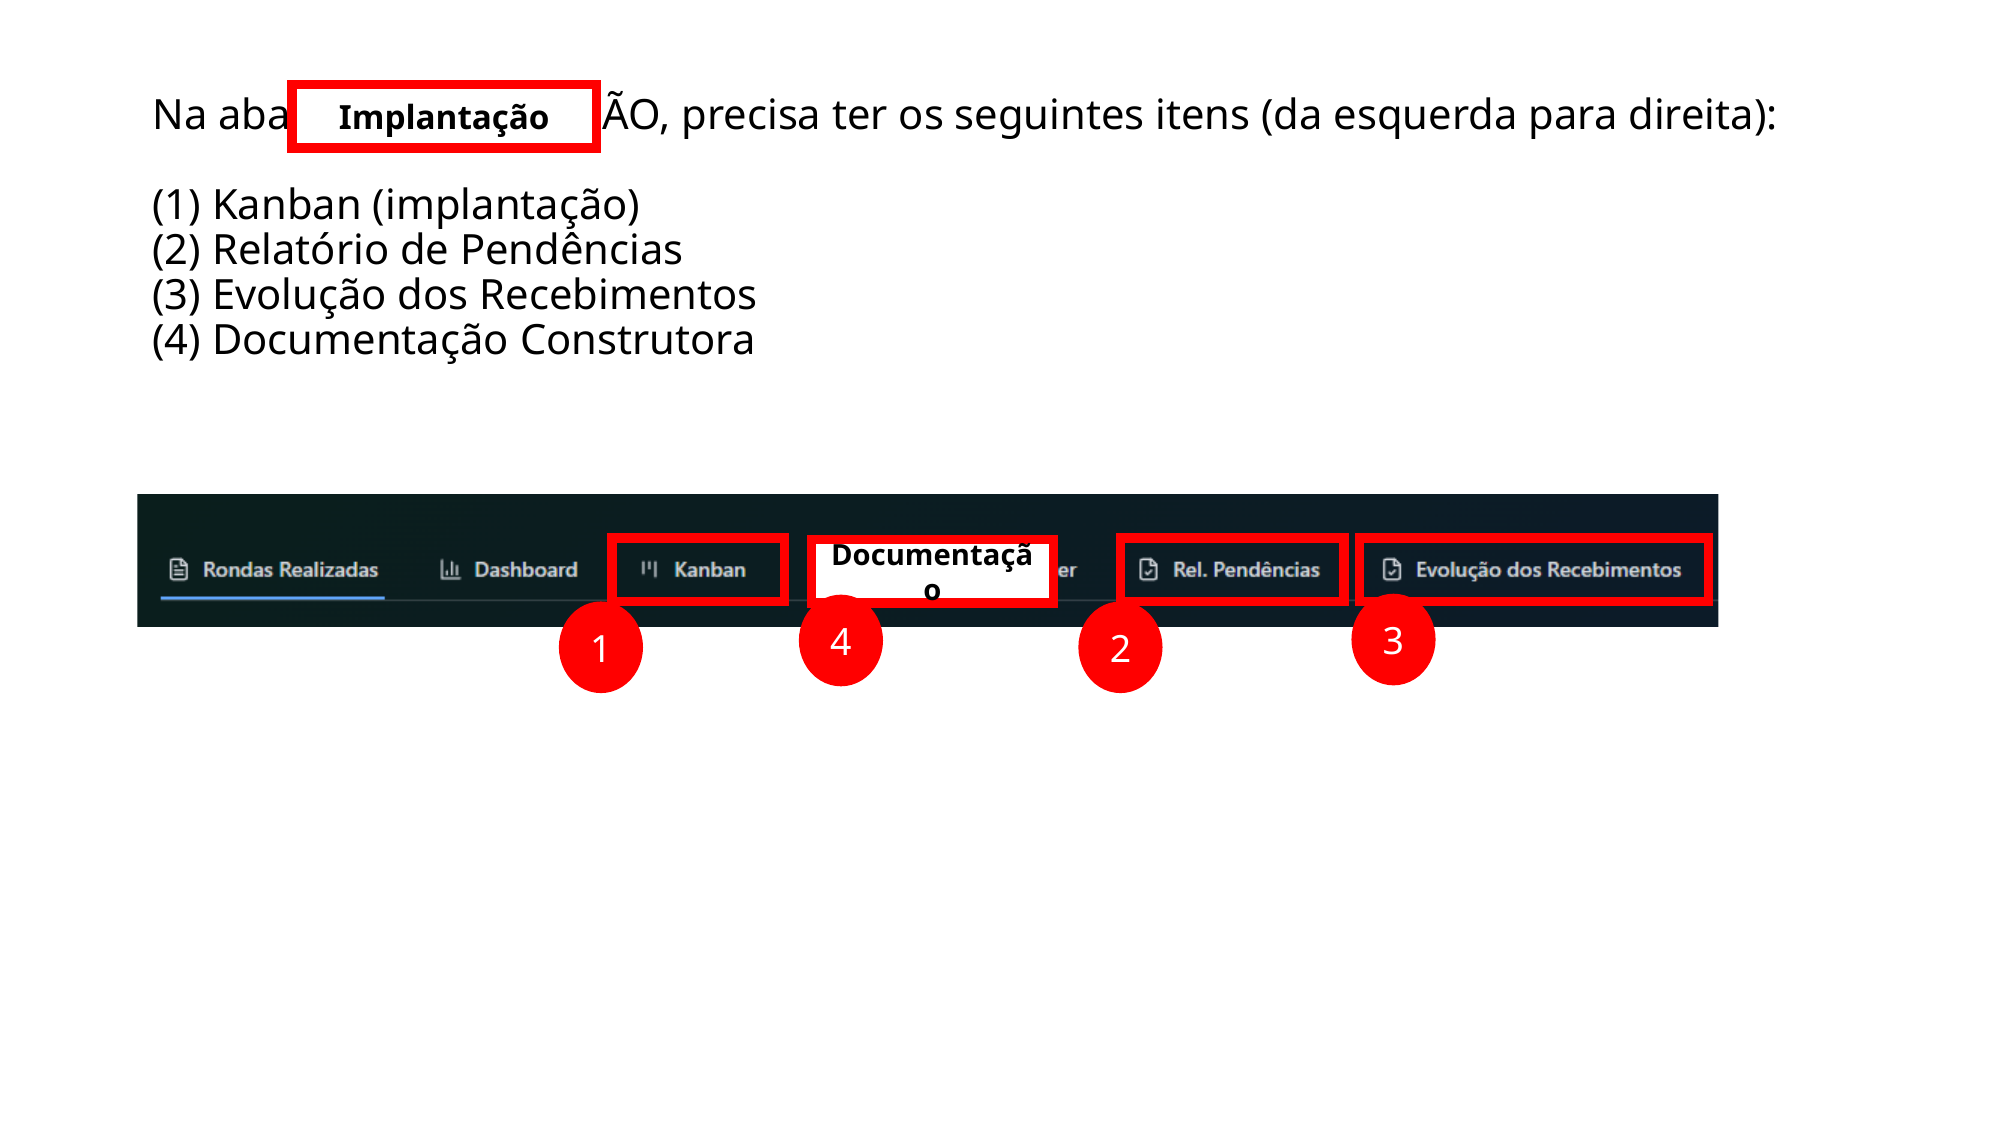

# Na aba de IMPLANTAÇÃO, precisa ter os seguintes itens (da esquerda para direita): (1) Kanban (implantação) (2) Relatório de Pendências (3) Evolução dos Recebimentos (4) Documentação Construtora
Implantação
Documentação
3
4
1
2